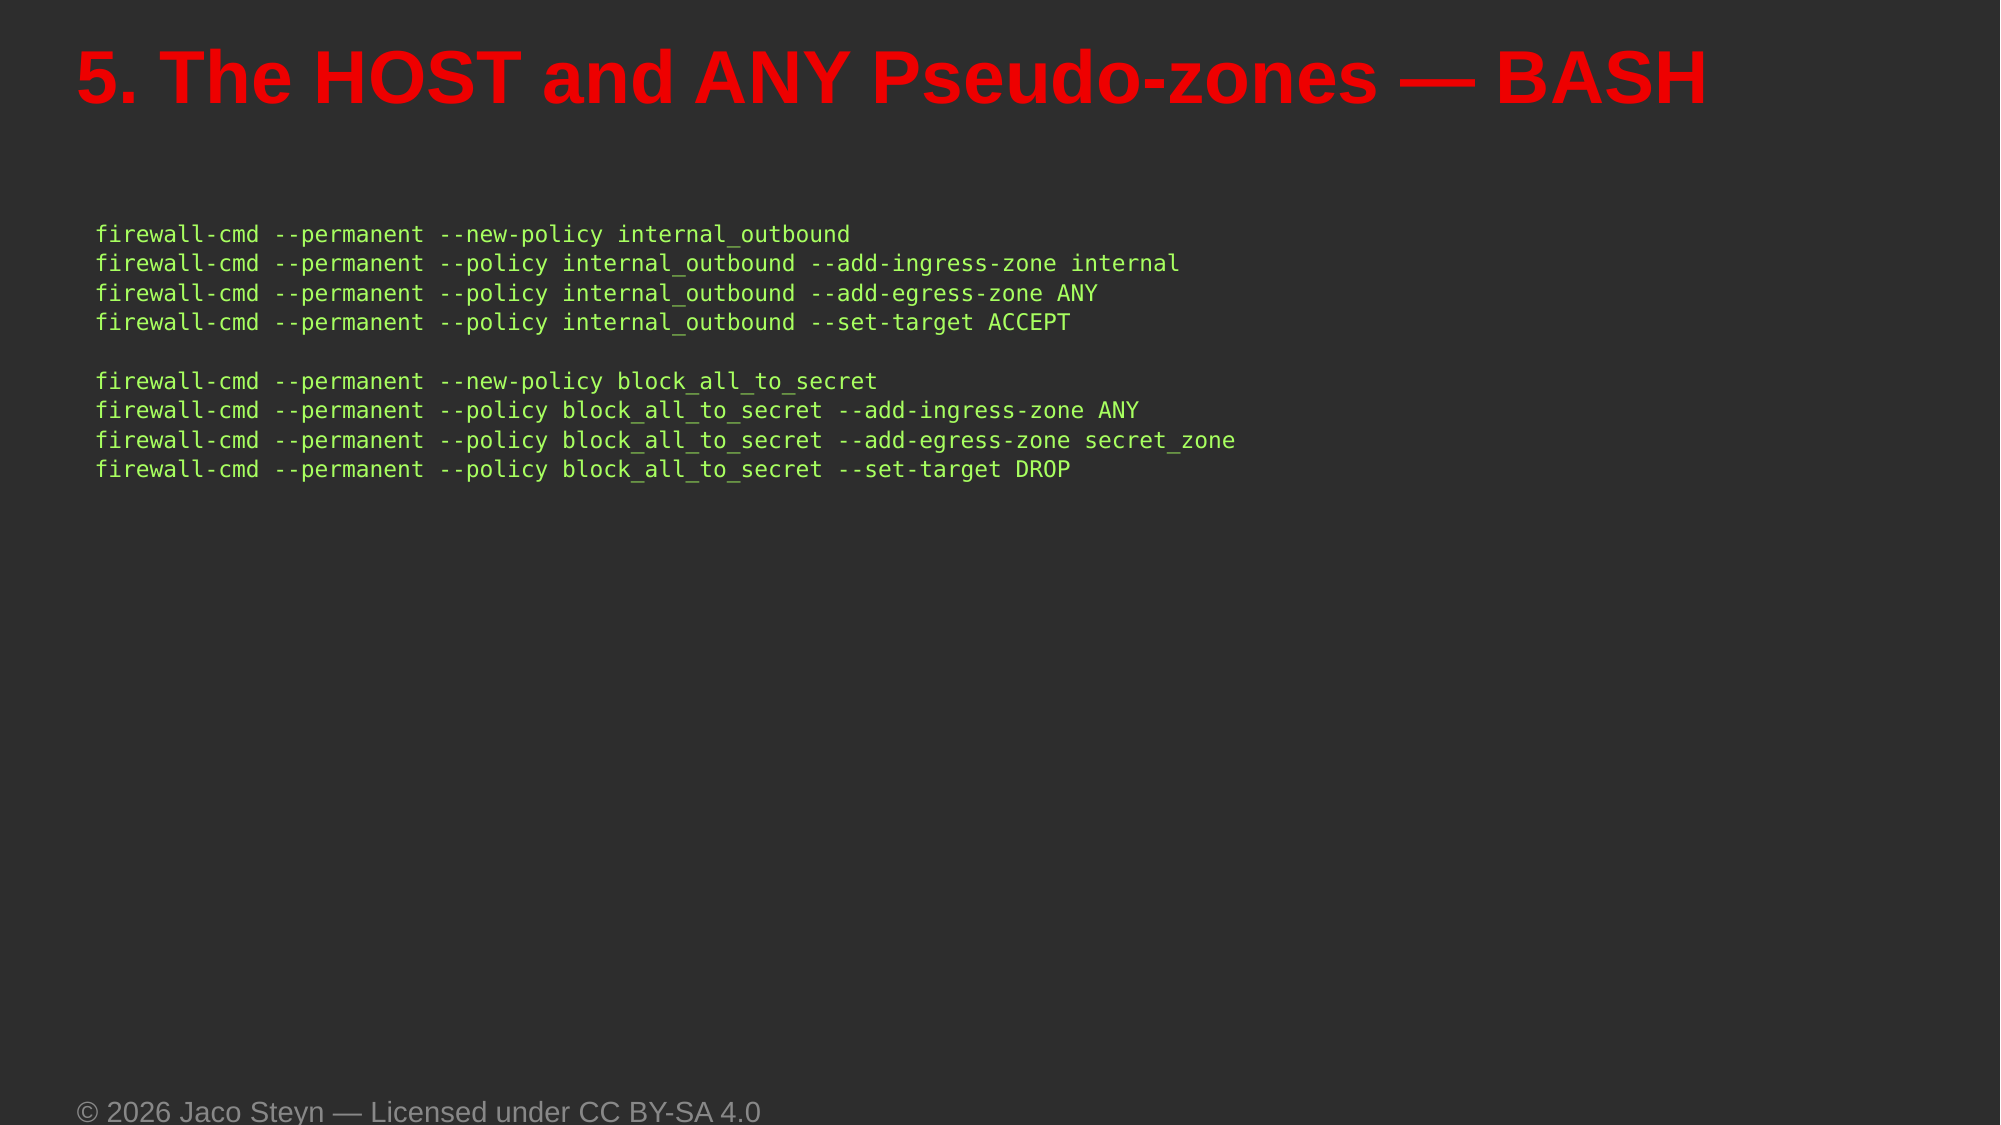

5. The HOST and ANY Pseudo-zones — BASH
firewall-cmd --permanent --new-policy internal_outbound
firewall-cmd --permanent --policy internal_outbound --add-ingress-zone internal
firewall-cmd --permanent --policy internal_outbound --add-egress-zone ANY
firewall-cmd --permanent --policy internal_outbound --set-target ACCEPT
firewall-cmd --permanent --new-policy block_all_to_secret
firewall-cmd --permanent --policy block_all_to_secret --add-ingress-zone ANY
firewall-cmd --permanent --policy block_all_to_secret --add-egress-zone secret_zone
firewall-cmd --permanent --policy block_all_to_secret --set-target DROP
© 2026 Jaco Steyn — Licensed under CC BY-SA 4.0